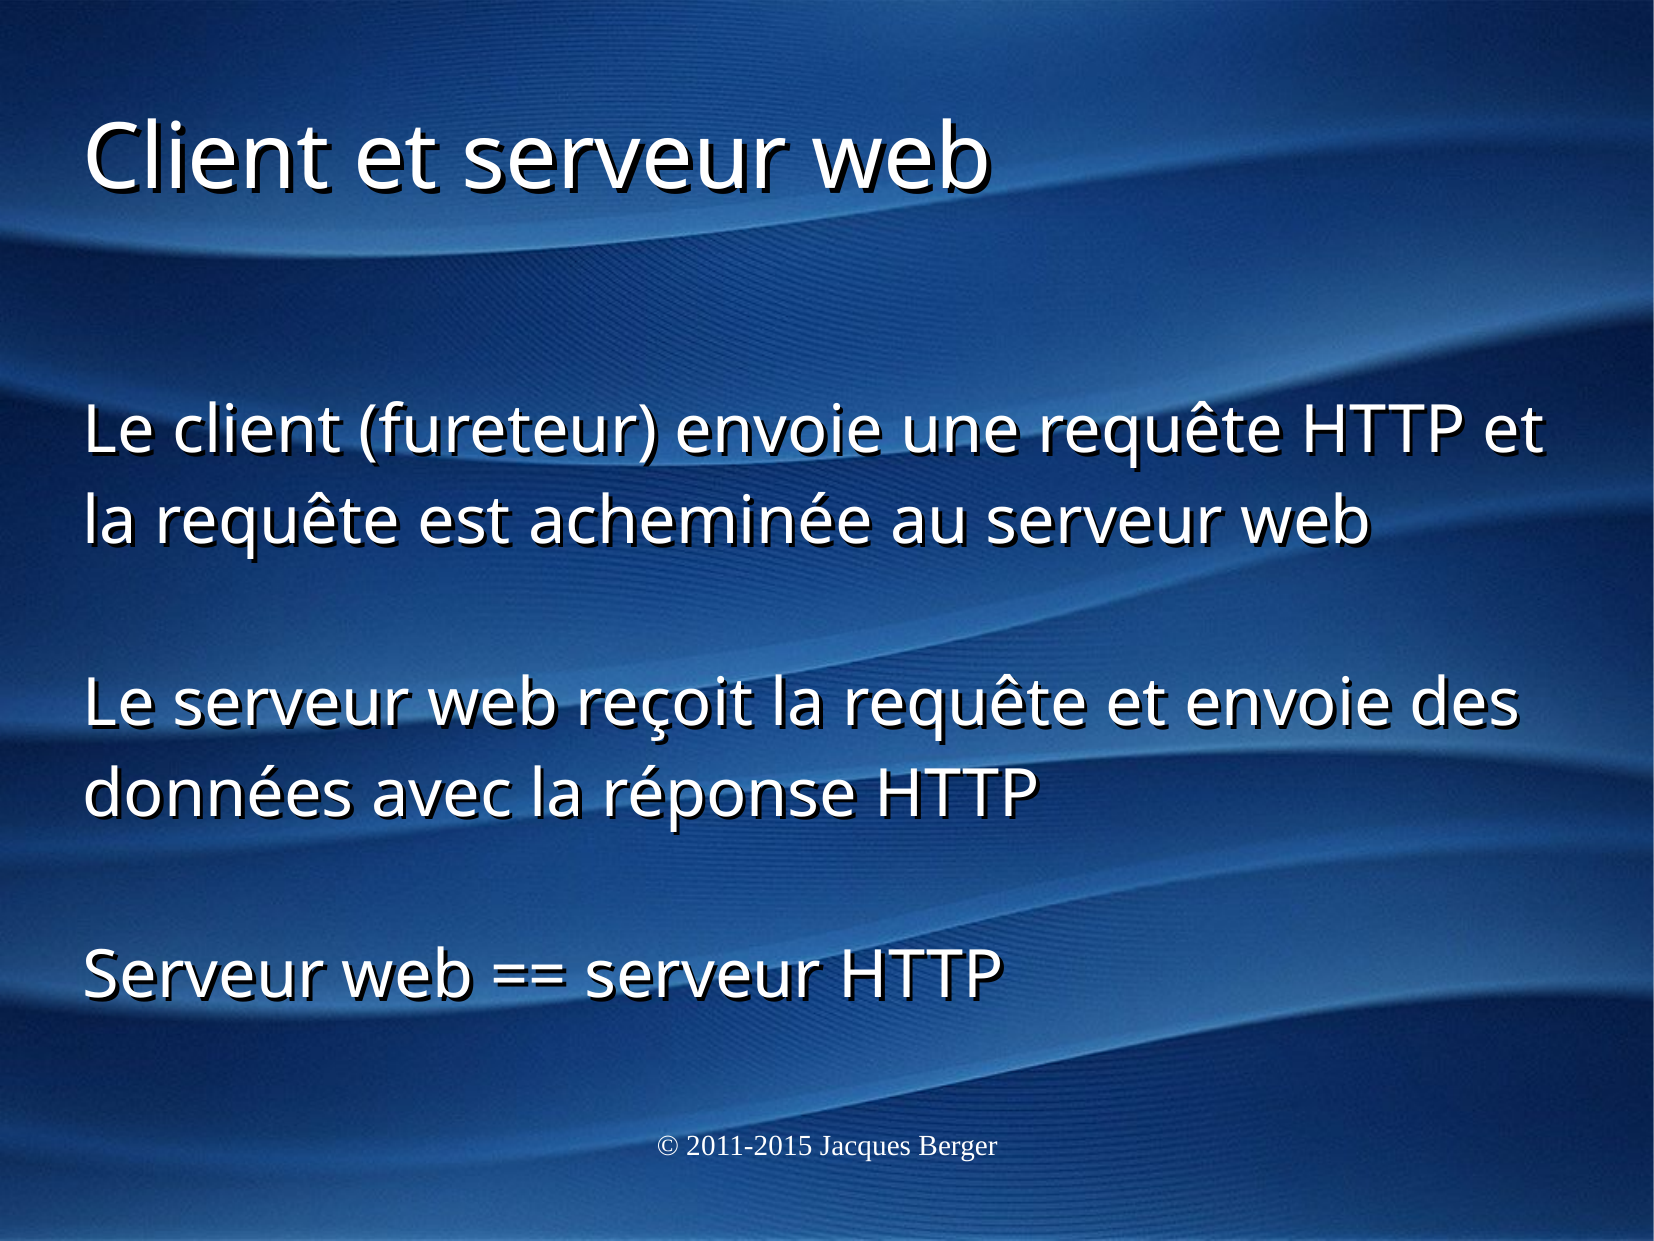

# Client et serveur web
Le client (fureteur) envoie une requête HTTP et la requête est acheminée au serveur web
Le serveur web reçoit la requête et envoie des données avec la réponse HTTP
Serveur web == serveur HTTP
© 2011-2015 Jacques Berger